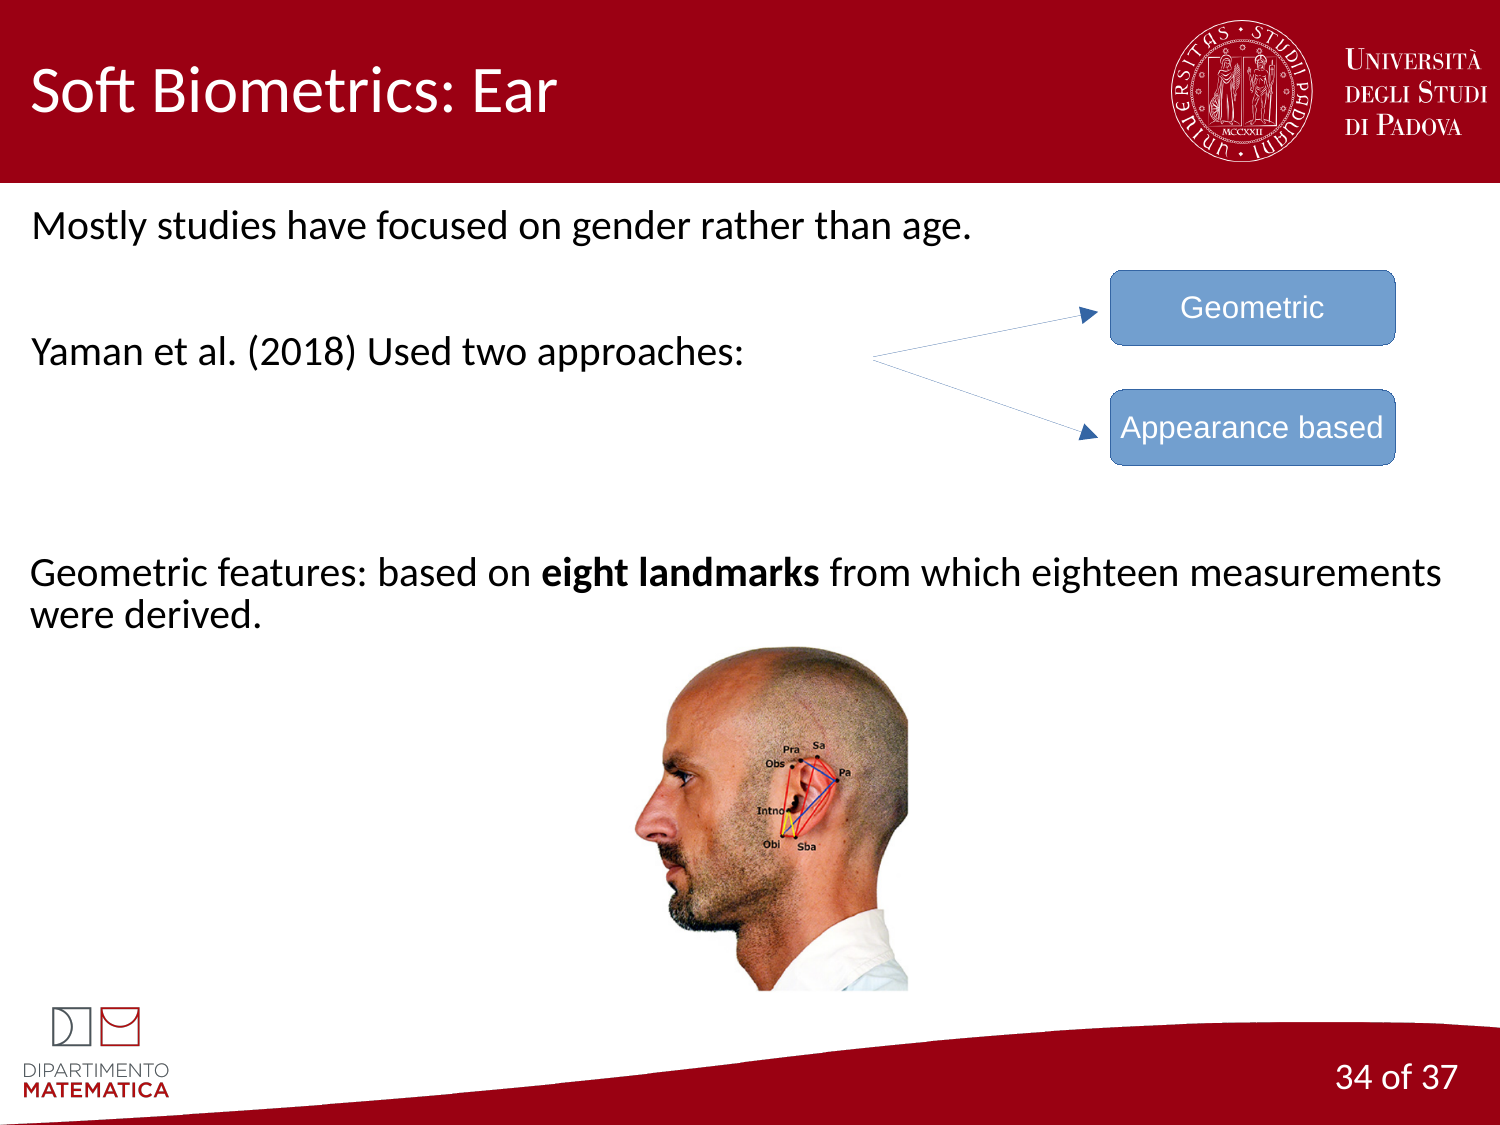

# Soft Biometrics: Ear
Mostly studies have focused on gender rather than age.
Yaman et al. (2018) Used two approaches:
Geometric
Appearance based
Geometric features: based on eight landmarks from which eighteen measurements
were derived.
34 of 37